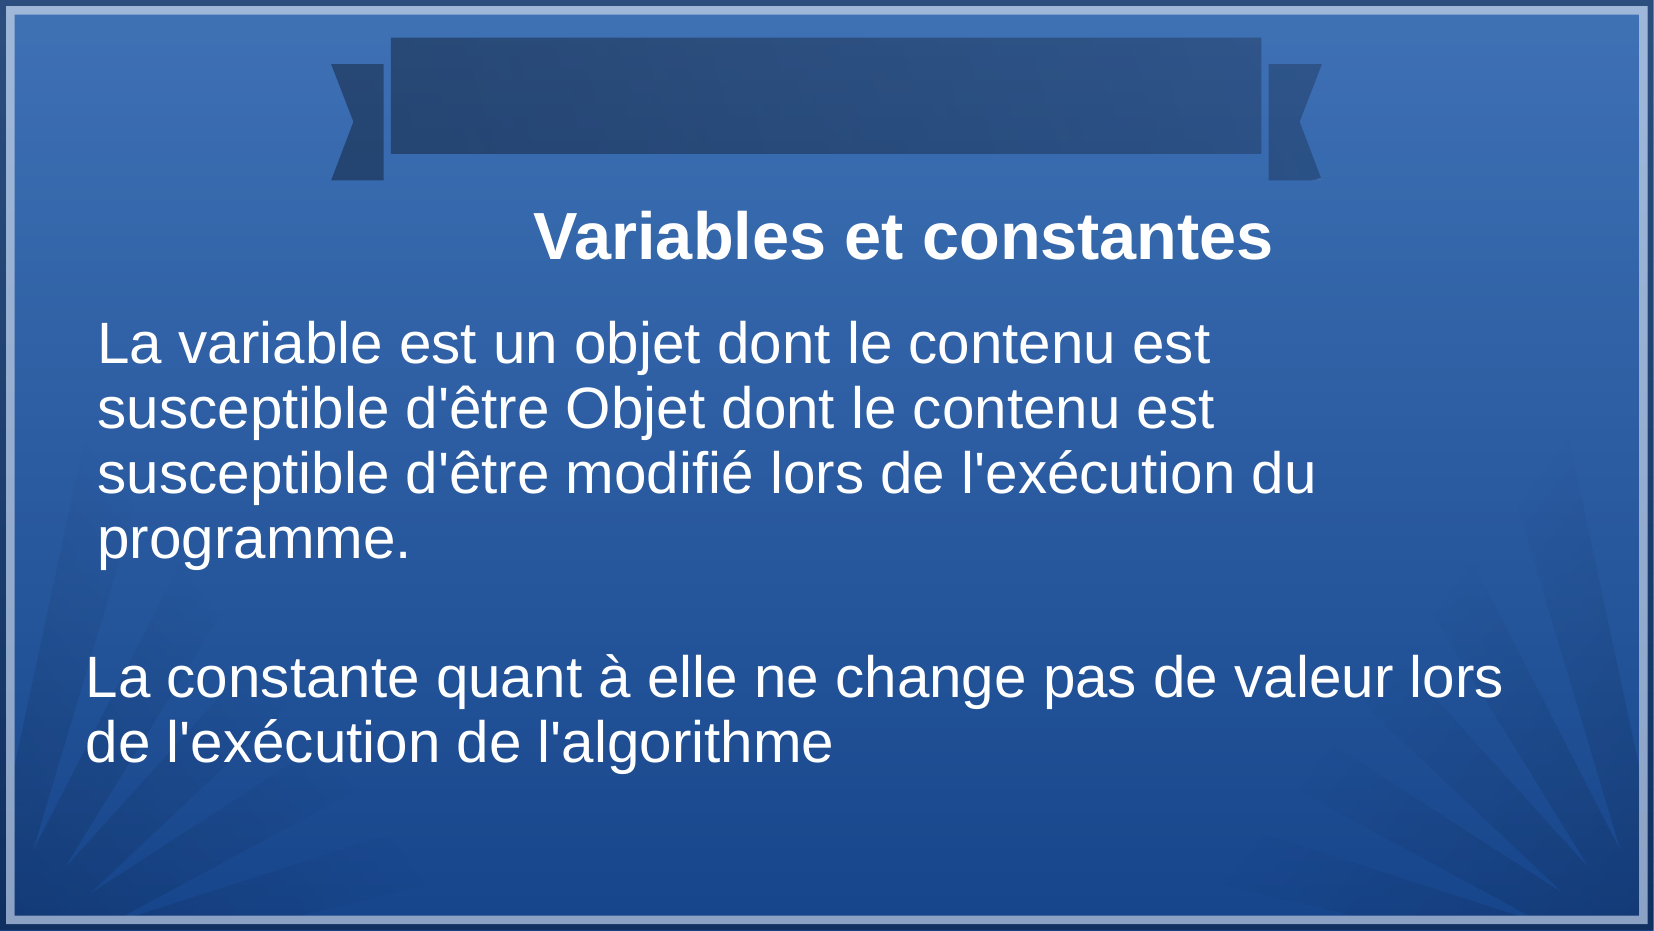

Variables et constantes
La variable est un objet dont le contenu est susceptible d'être Objet dont le contenu est susceptible d'être modifié lors de l'exécution du programme.
La constante quant à elle ne change pas de valeur lors de l'exécution de l'algorithme